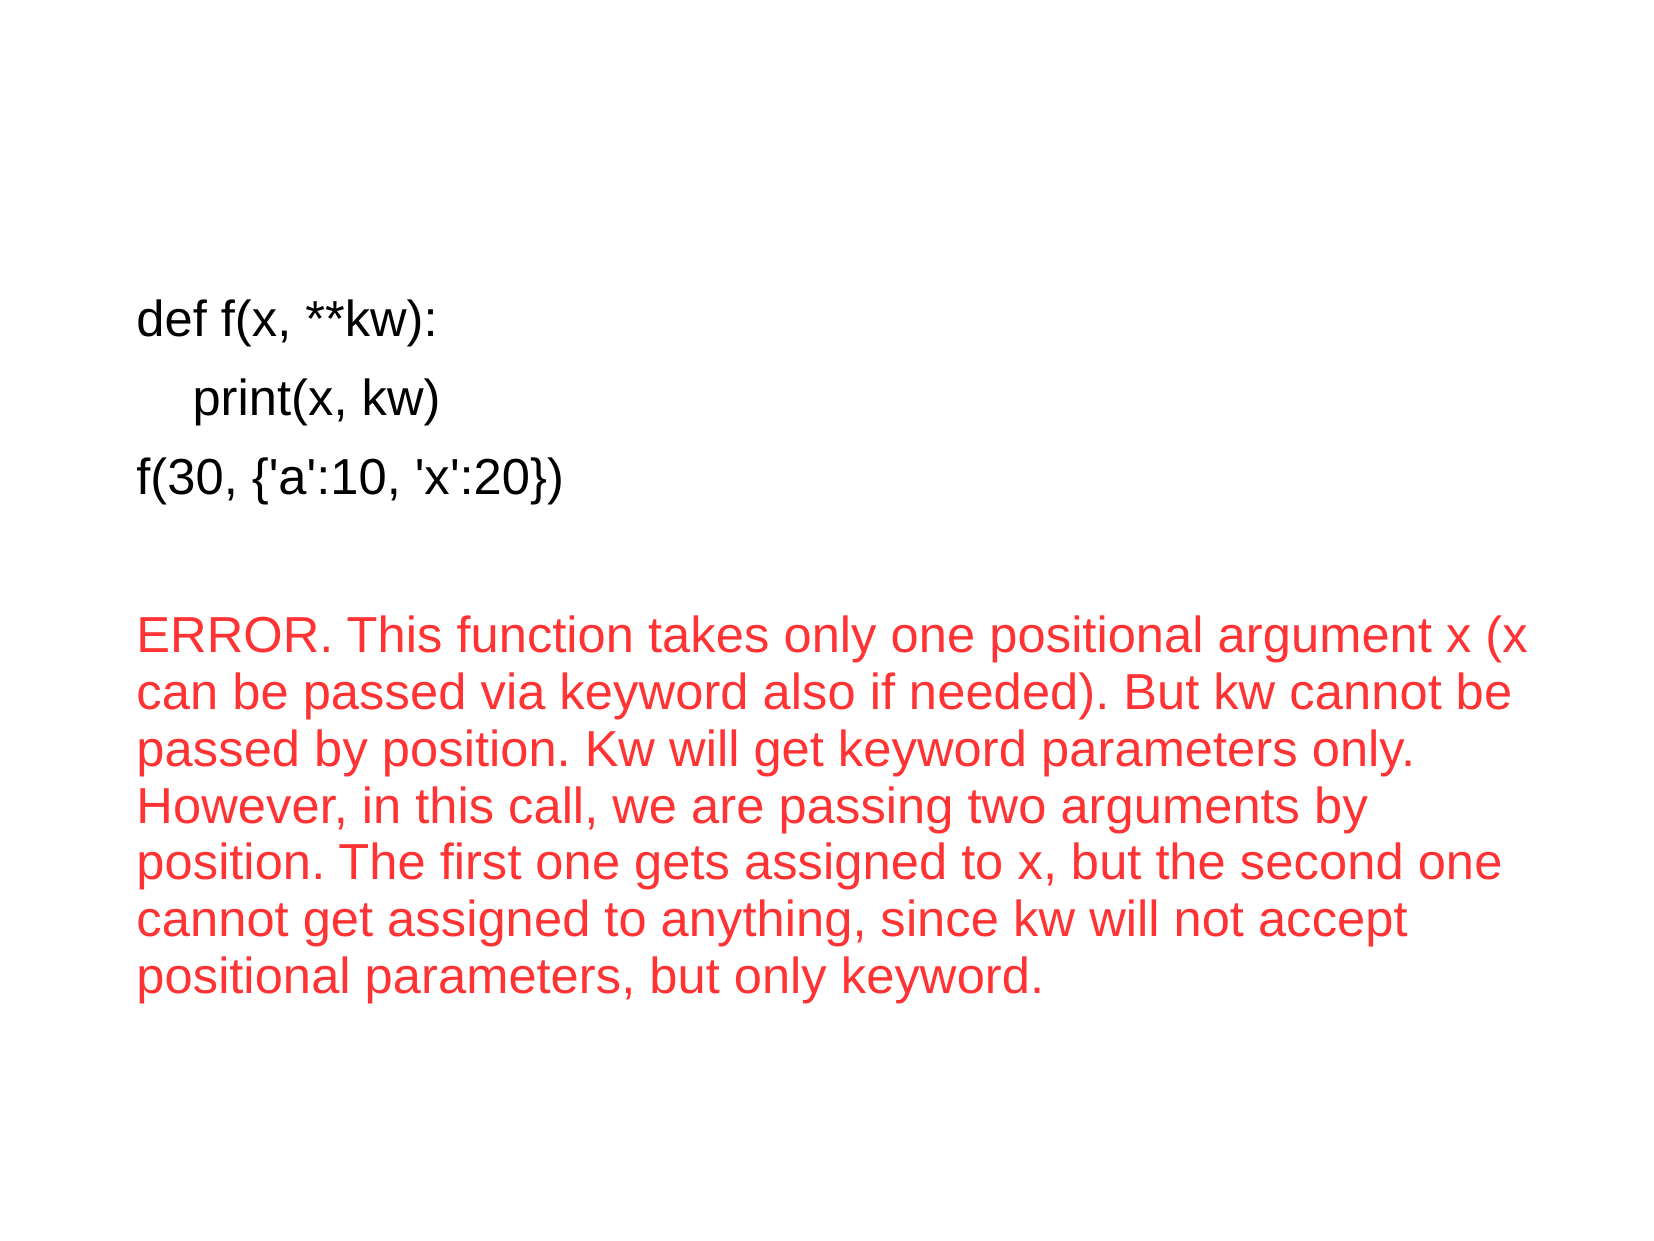

#
def f(x, **kw):
 print(x, kw)
f(30, {'a':10, 'x':20})
ERROR. This function takes only one positional argument x (x can be passed via keyword also if needed). But kw cannot be passed by position. Kw will get keyword parameters only. However, in this call, we are passing two arguments by position. The first one gets assigned to x, but the second one cannot get assigned to anything, since kw will not accept positional parameters, but only keyword.